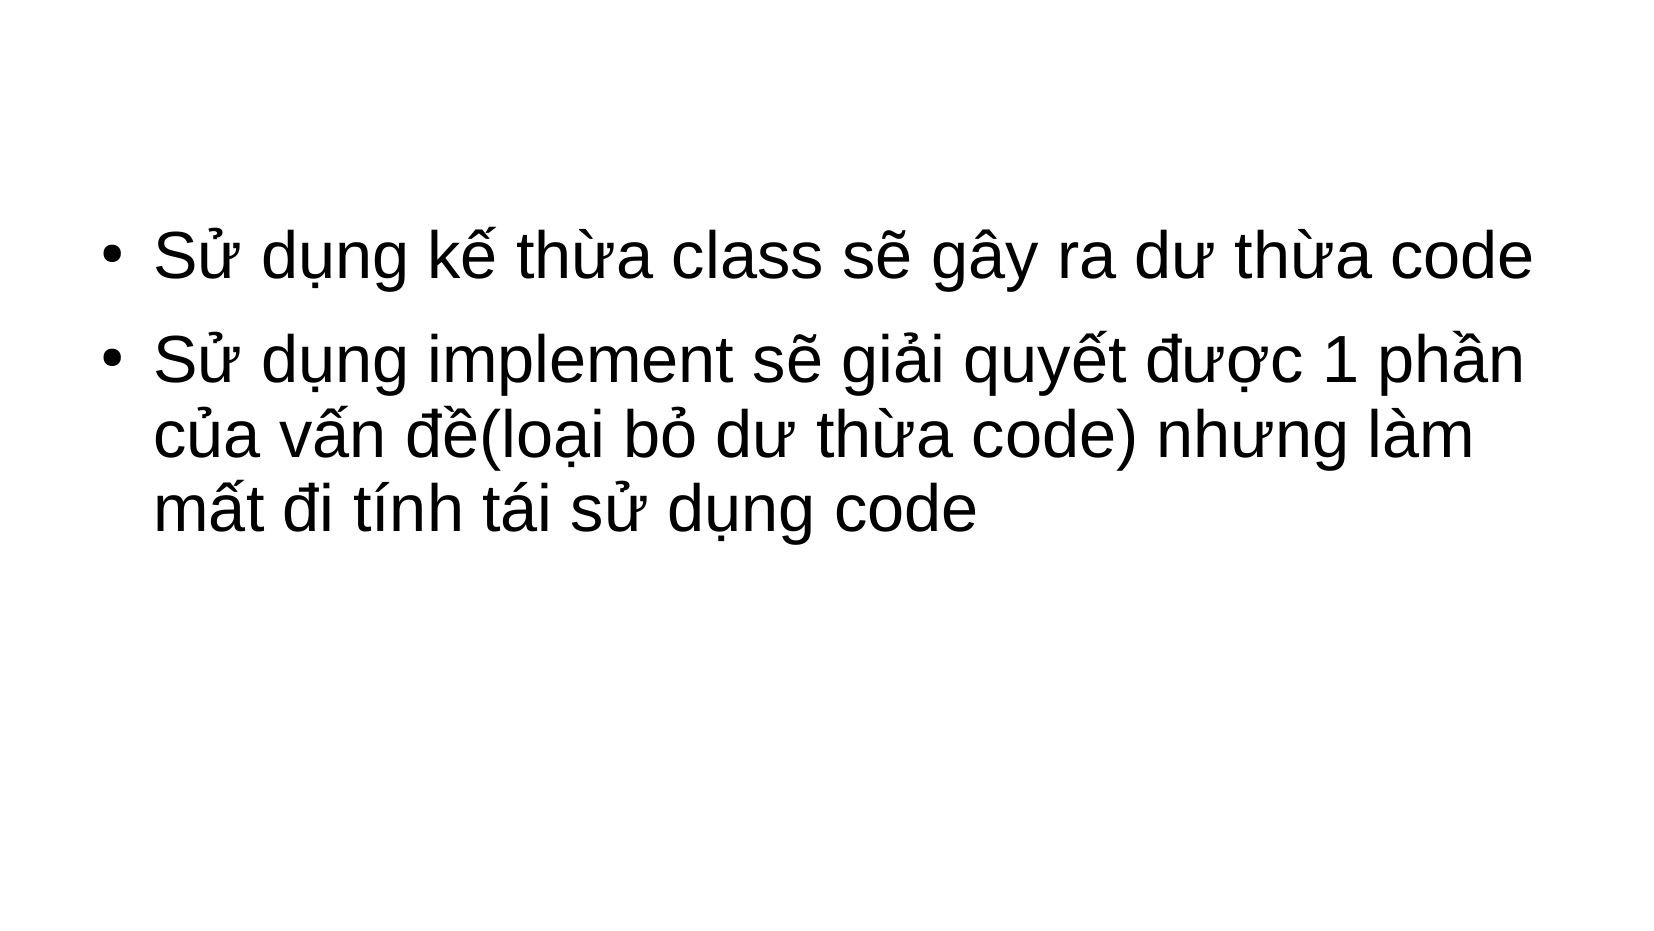

# Sử dụng kế thừa class sẽ gây ra dư thừa code
Sử dụng implement sẽ giải quyết được 1 phần của vấn đề(loại bỏ dư thừa code) nhưng làm mất đi tính tái sử dụng code